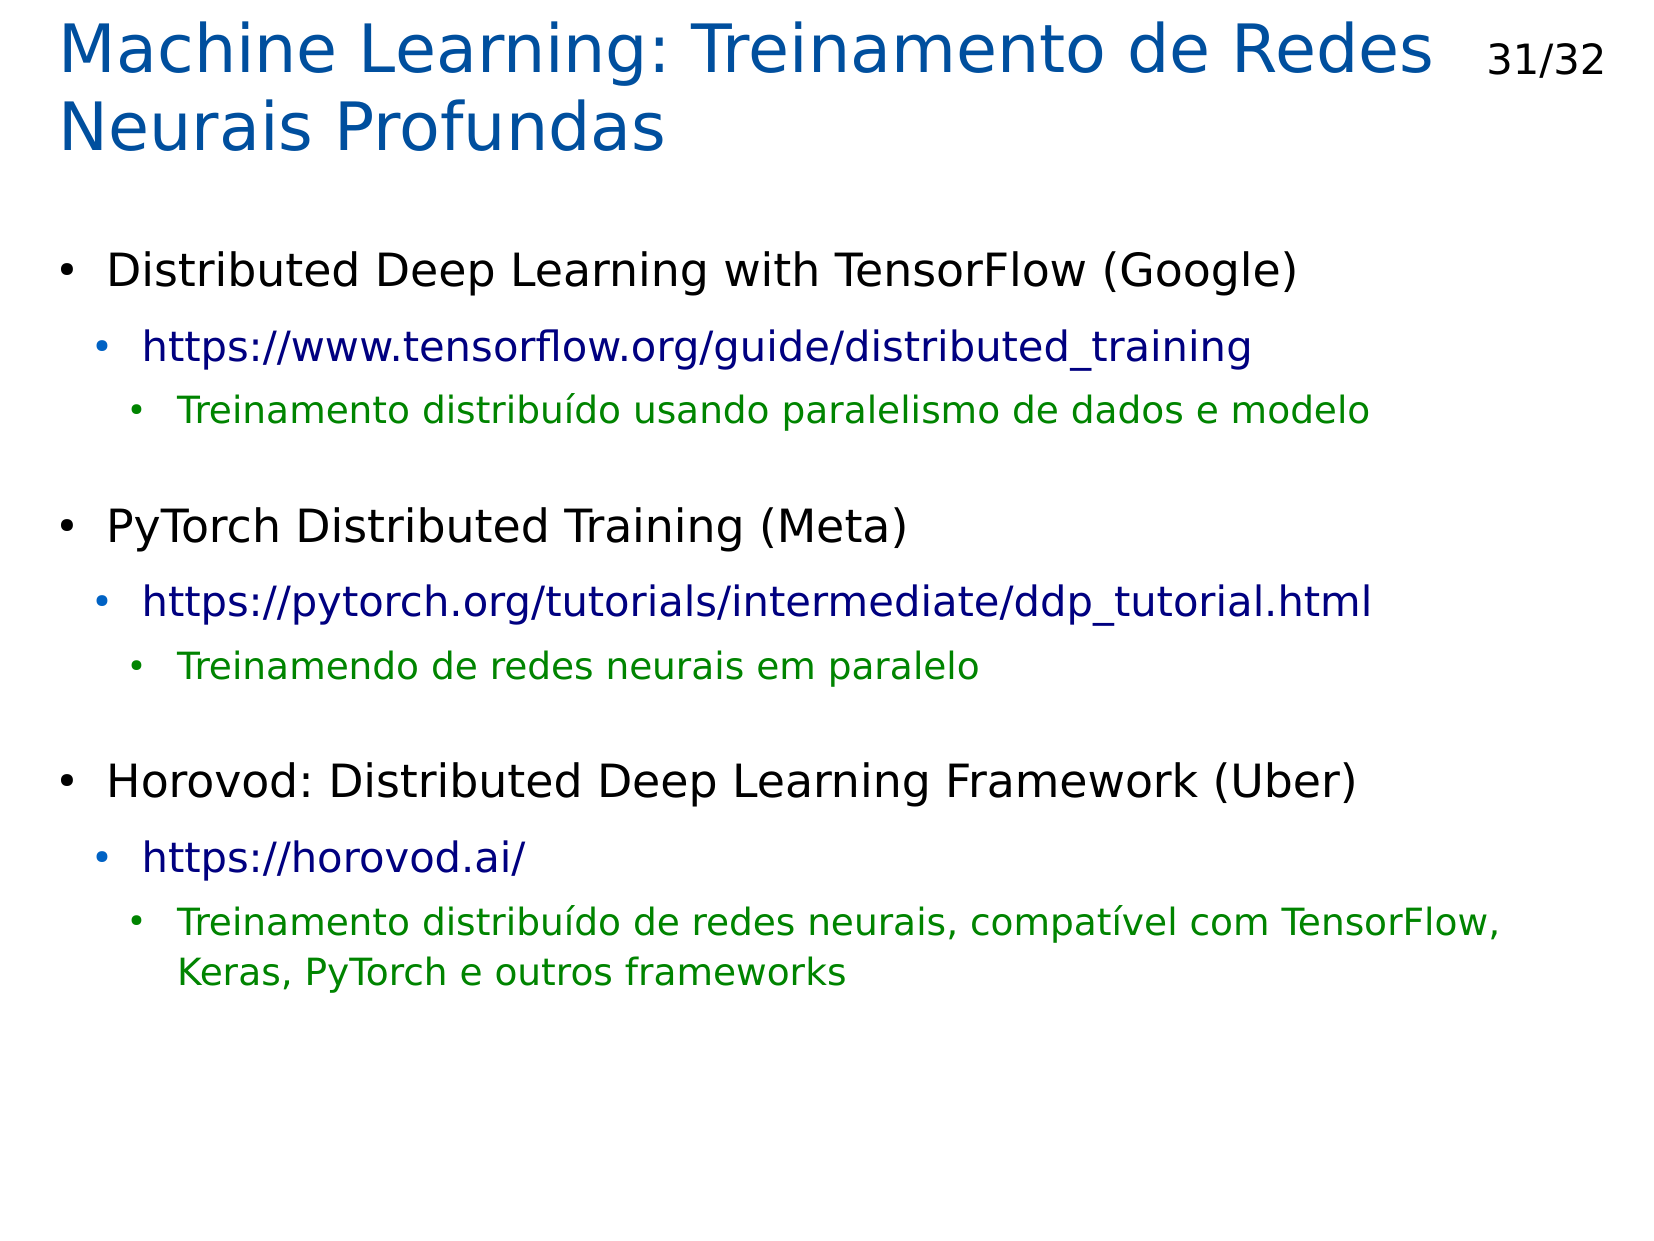

# Machine Learning: Treinamento de Redes Neurais Profundas
31
Distributed Deep Learning with TensorFlow (Google)
https://www.tensorflow.org/guide/distributed_training
Treinamento distribuído usando paralelismo de dados e modelo
PyTorch Distributed Training (Meta)
https://pytorch.org/tutorials/intermediate/ddp_tutorial.html
Treinamendo de redes neurais em paralelo
Horovod: Distributed Deep Learning Framework (Uber)
https://horovod.ai/
Treinamento distribuído de redes neurais, compatível com TensorFlow, Keras, PyTorch e outros frameworks